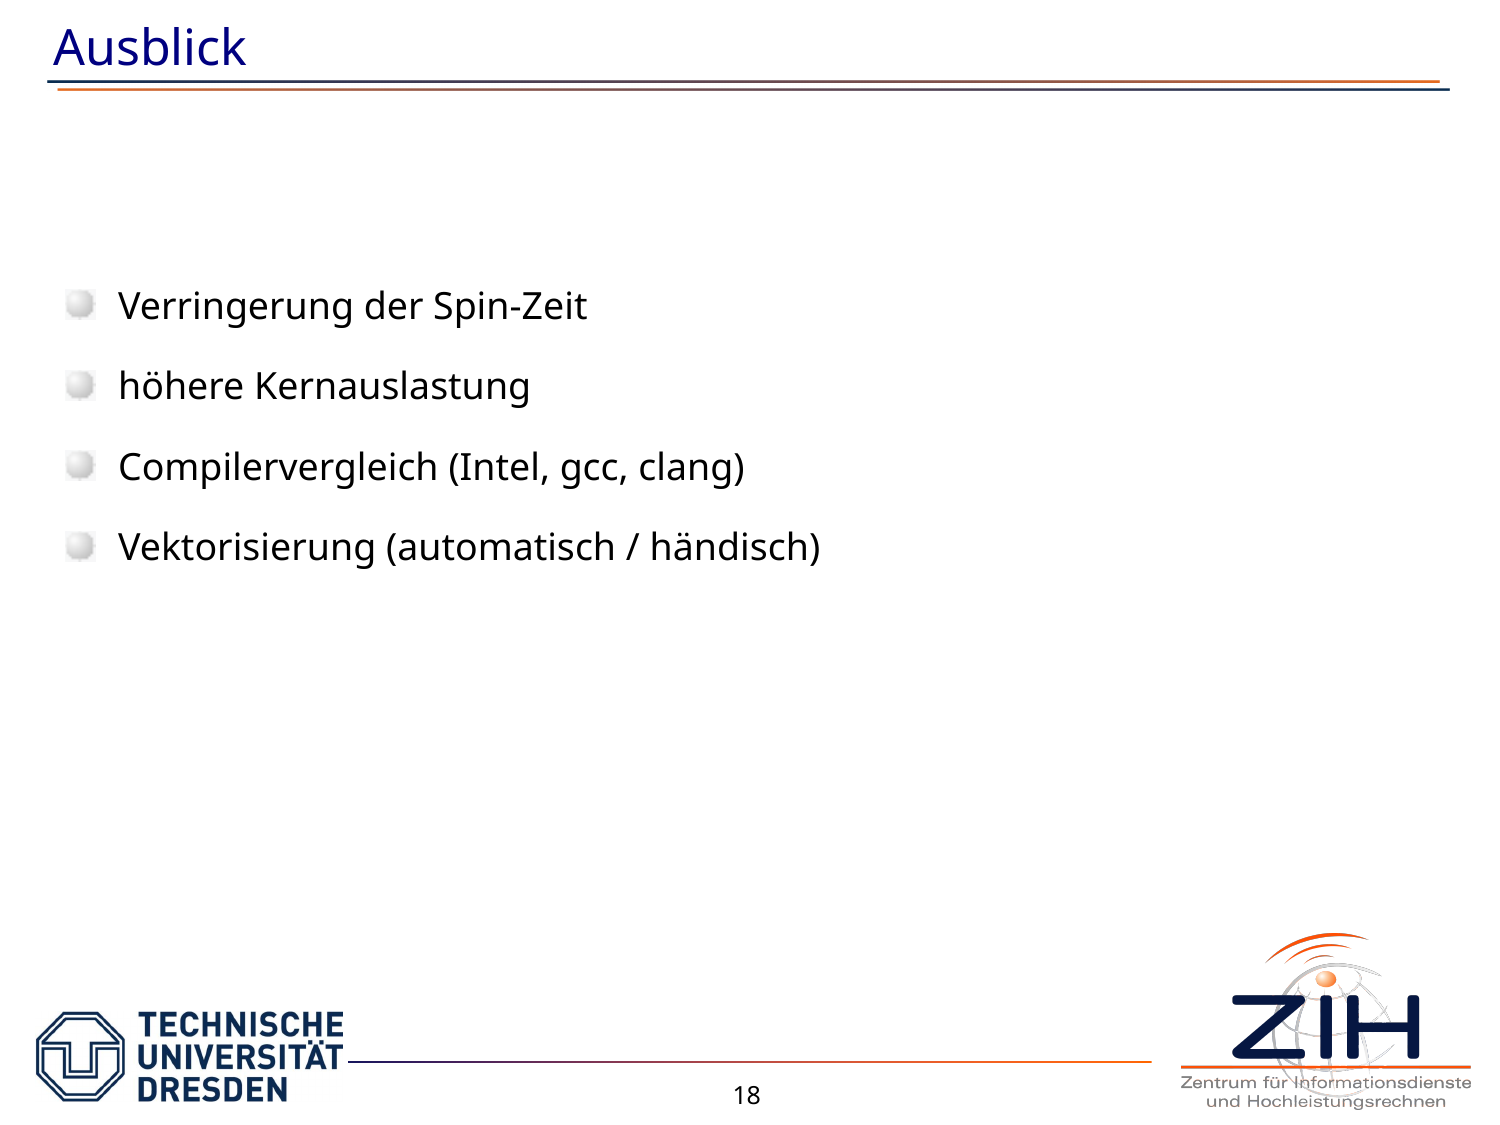

# Ausblick
Verringerung der Spin-Zeit
höhere Kernauslastung
Compilervergleich (Intel, gcc, clang)
Vektorisierung (automatisch / händisch)
18